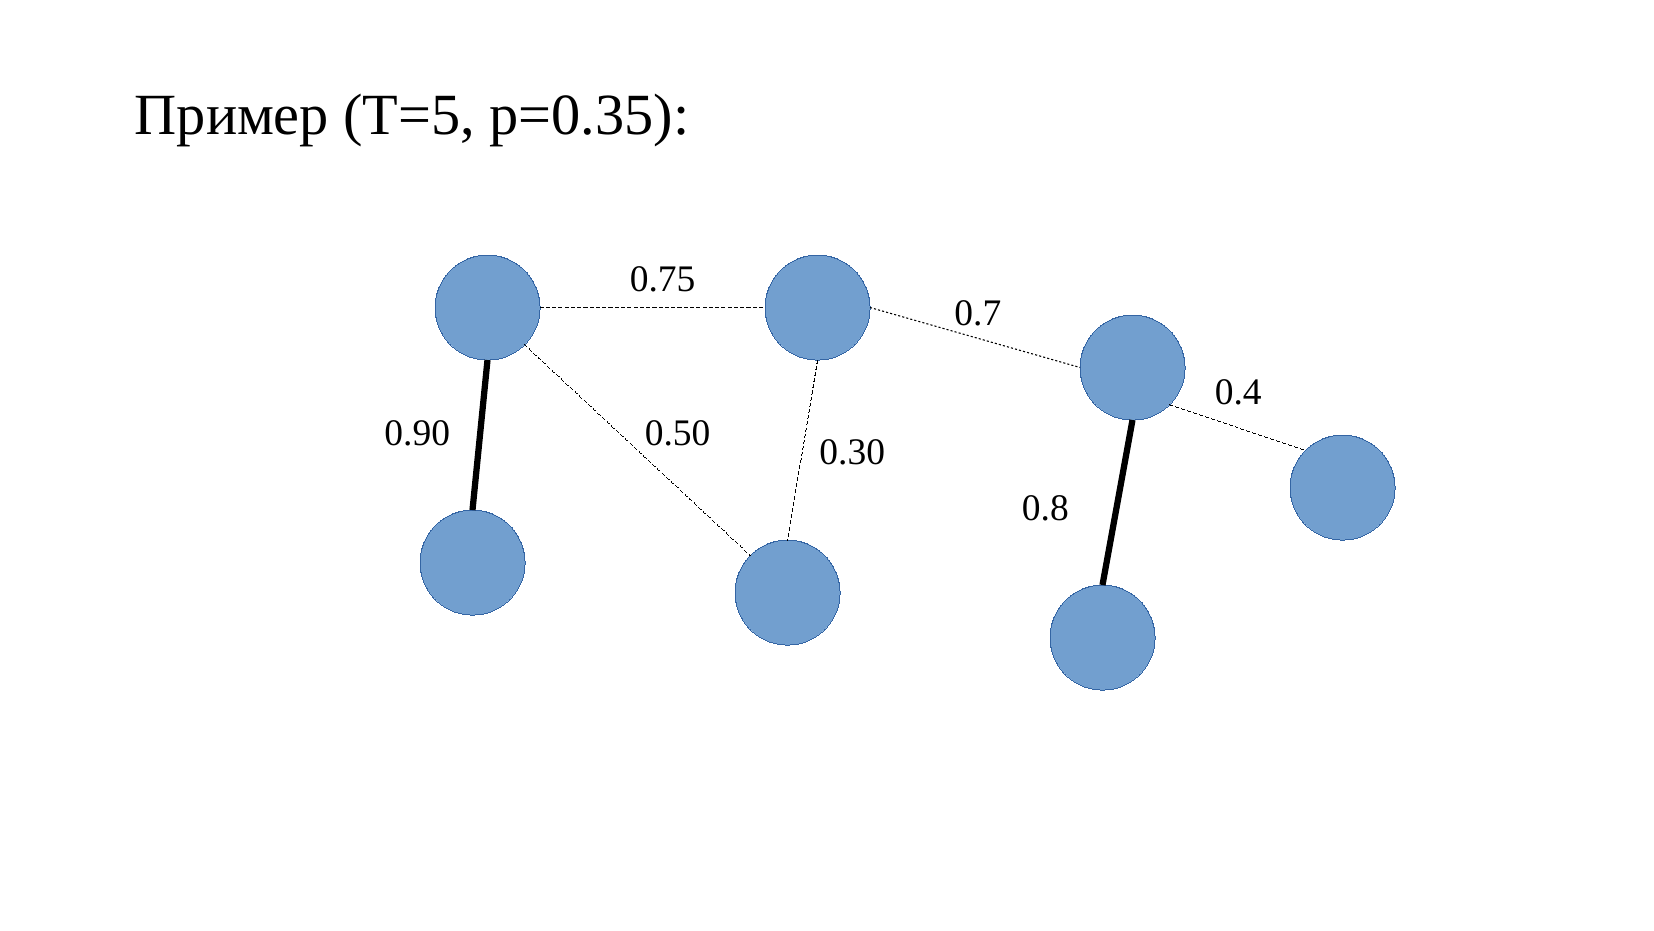

Пример (T=5, p=0.35):
0.75
0.7
0.4
0.90
0.50
0.30
0.8